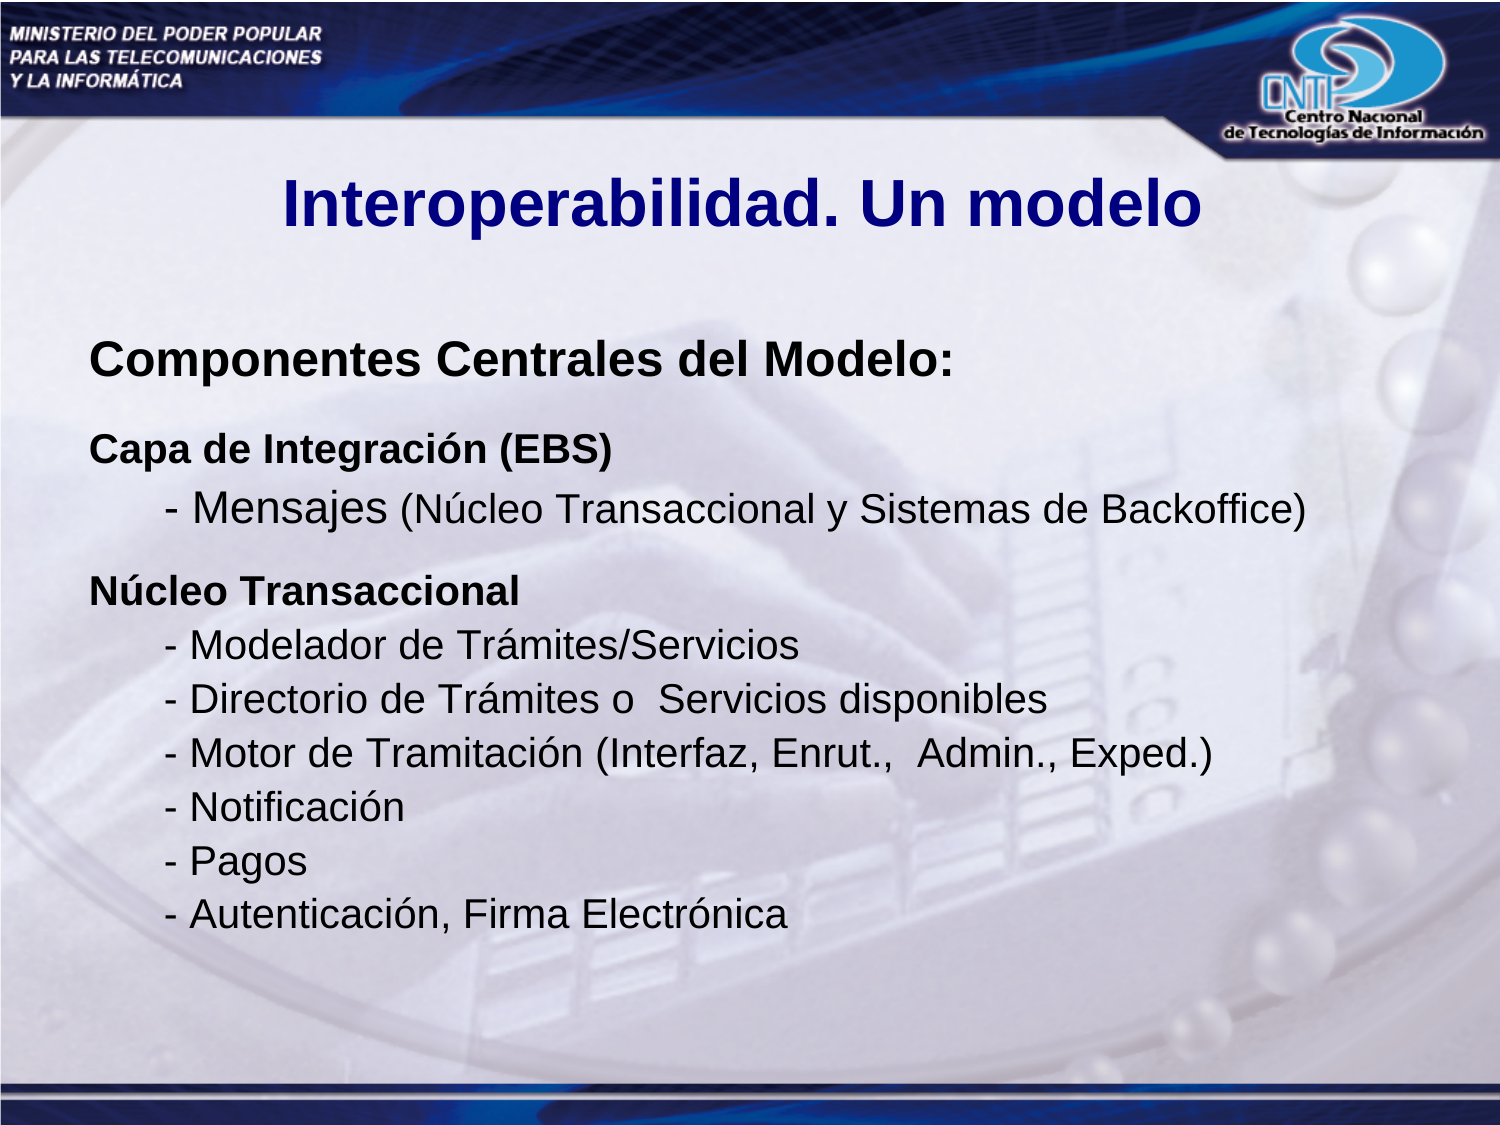

# Interoperabilidad. Un modelo
Componentes Centrales del Modelo:
Capa de Integración (EBS)
	- Mensajes (Núcleo Transaccional y Sistemas de Backoffice)
Núcleo Transaccional
	- Modelador de Trámites/Servicios
	- Directorio de Trámites o Servicios disponibles
	- Motor de Tramitación (Interfaz, Enrut., Admin., Exped.)
	- Notificación
	- Pagos
	- Autenticación, Firma Electrónica